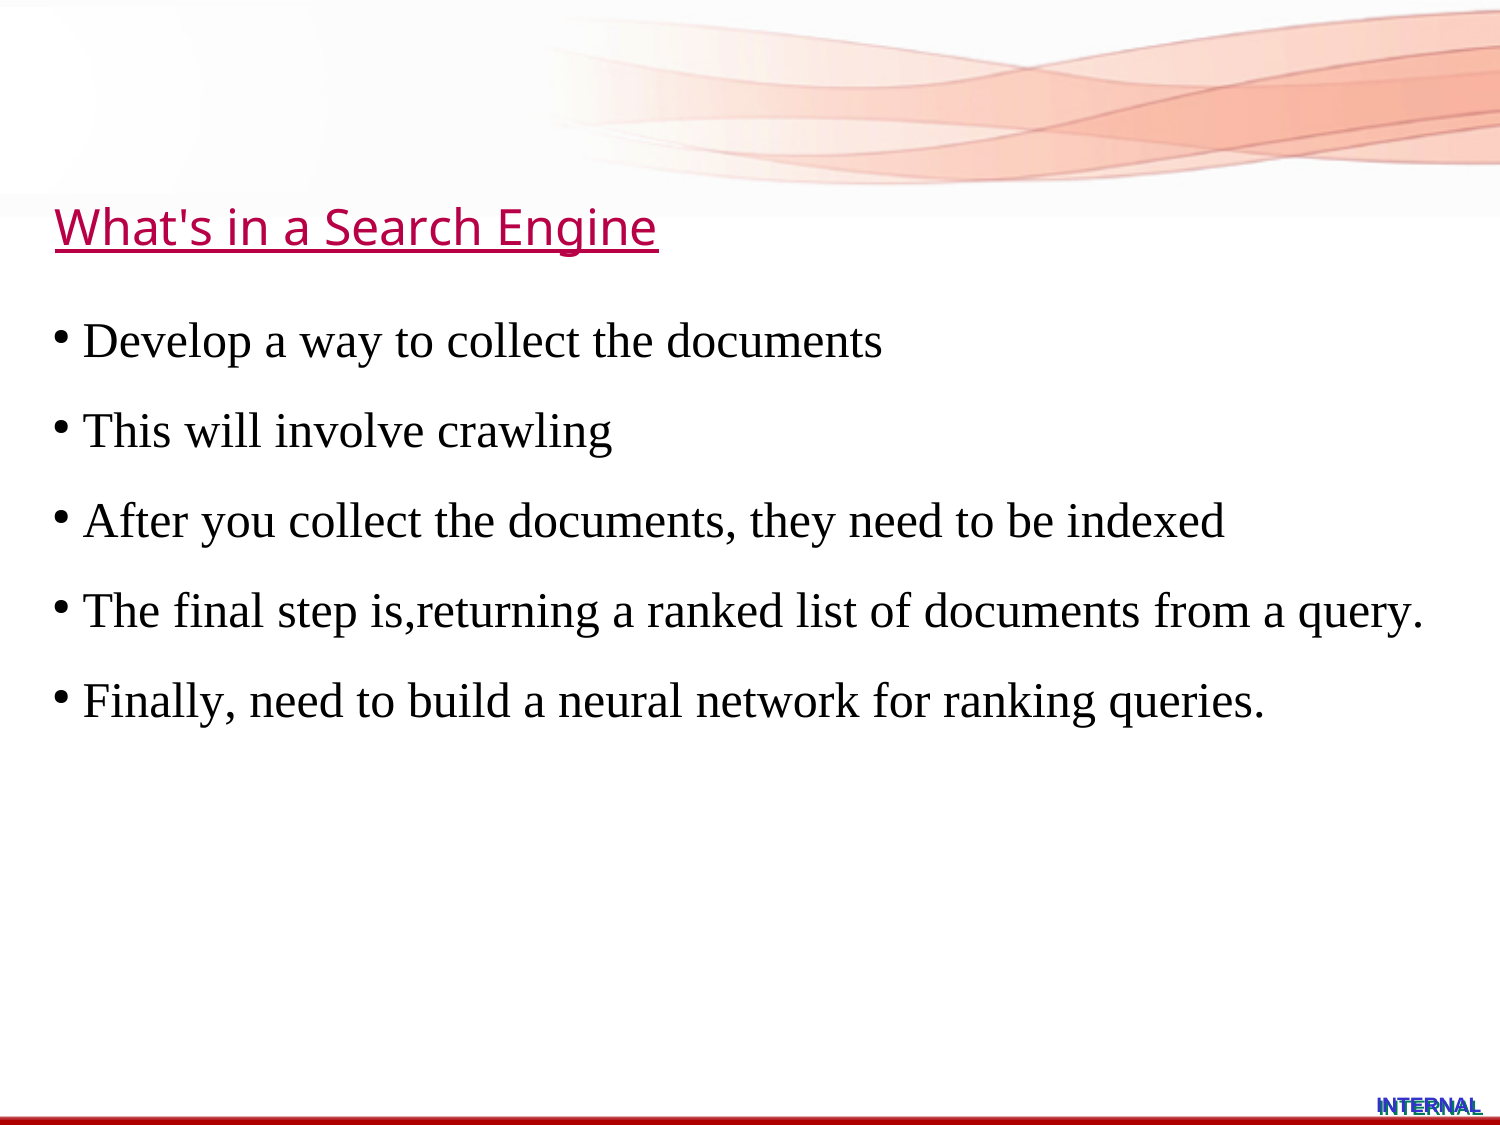

What's in a Search Engine
 Develop a way to collect the documents
 This will involve crawling
 After you collect the documents, they need to be indexed
 The final step is,returning a ranked list of documents from a query.
 Finally, need to build a neural network for ranking queries.